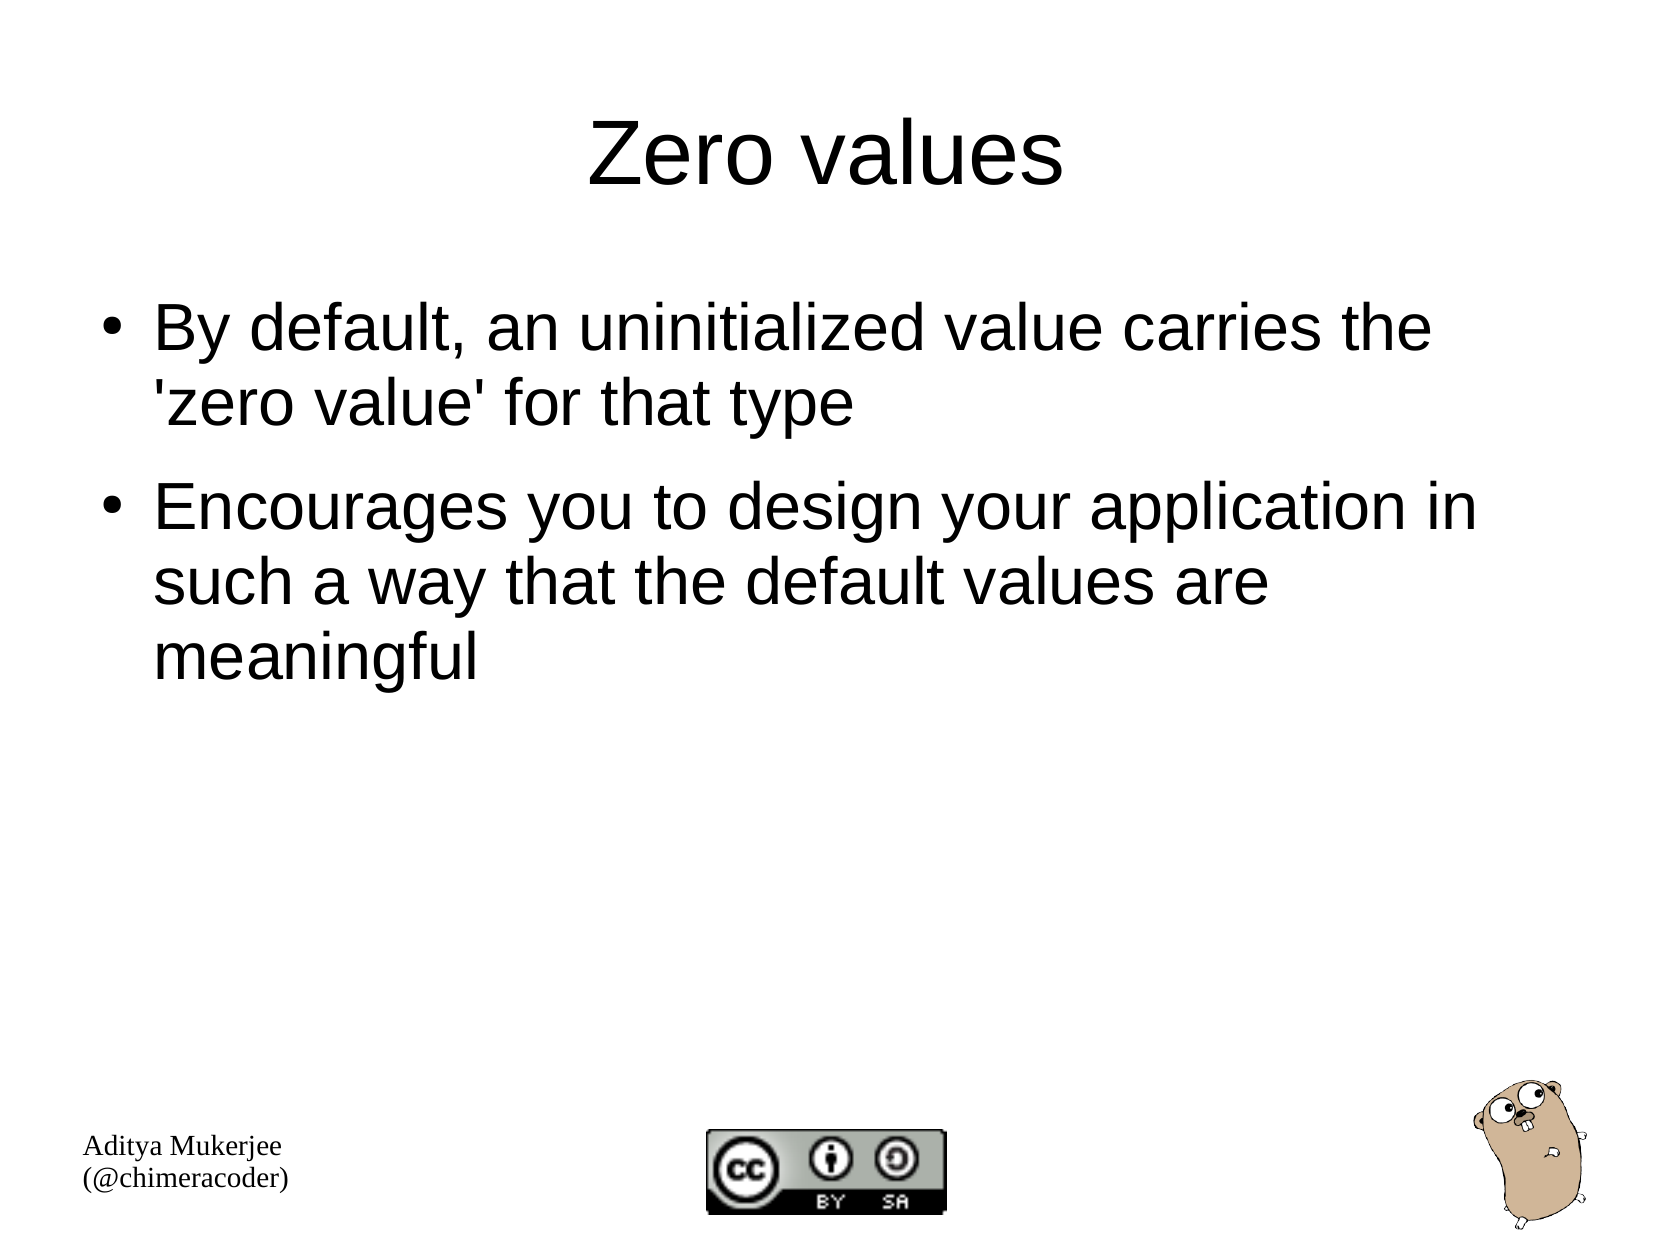

# Zero values
By default, an uninitialized value carries the 'zero value' for that type
Encourages you to design your application in such a way that the default values are meaningful